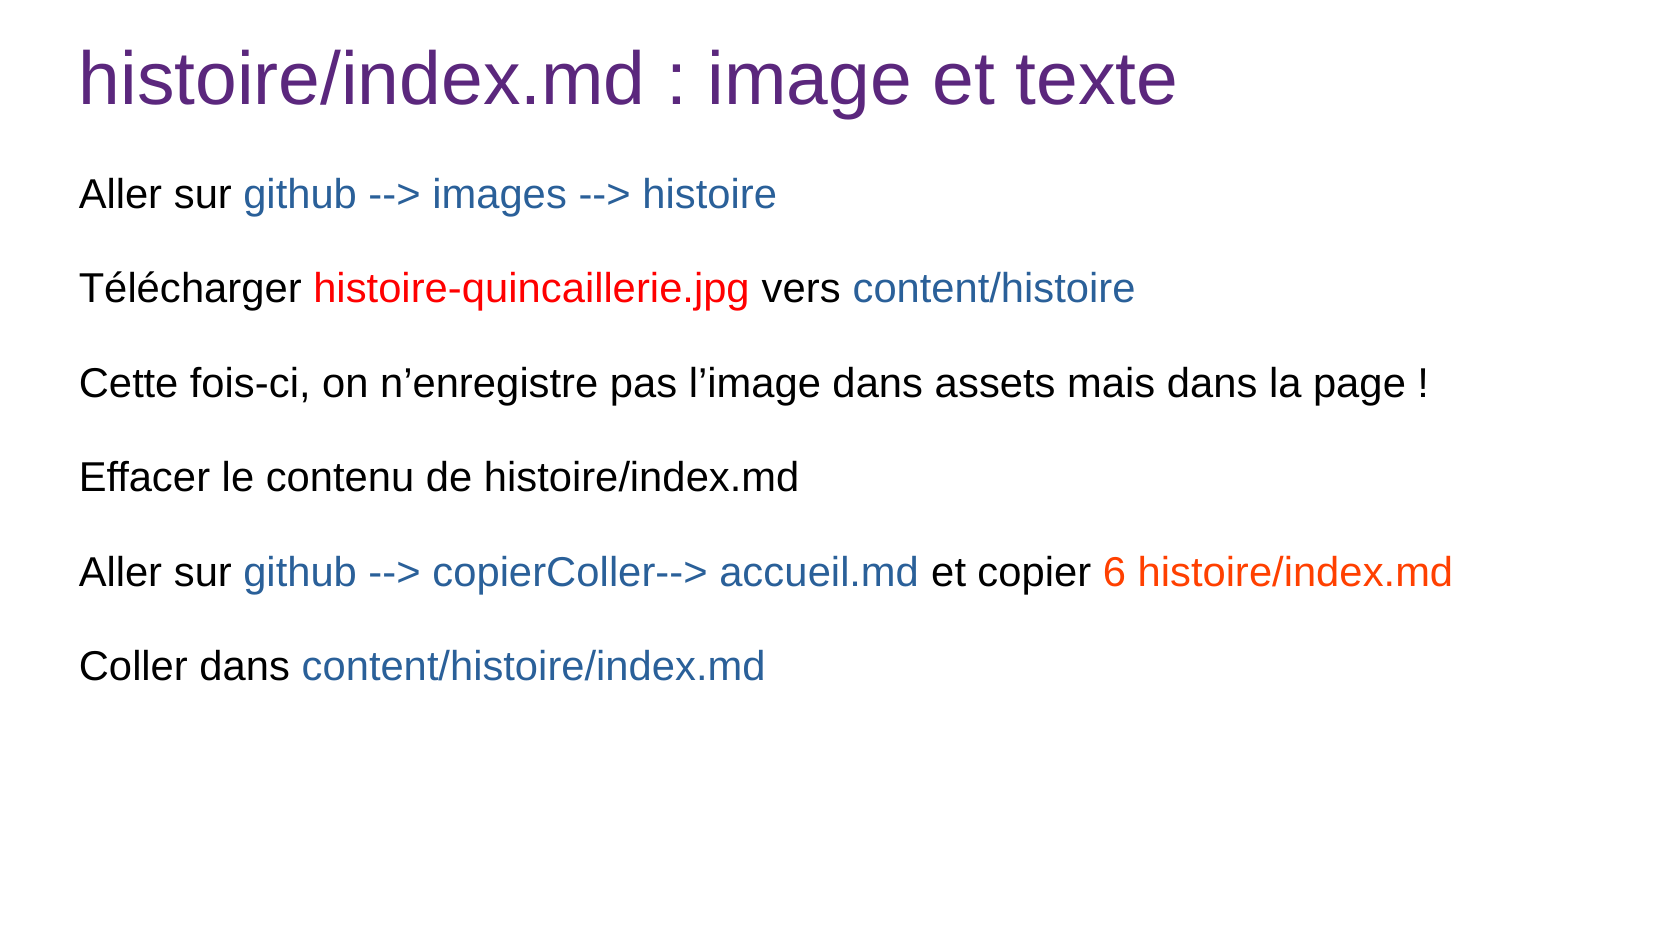

# histoire/index.md : image et texte
Aller sur github --> images --> histoire
Télécharger histoire-quincaillerie.jpg vers content/histoire
Cette fois-ci, on n’enregistre pas l’image dans assets mais dans la page !
Effacer le contenu de histoire/index.md
Aller sur github --> copierColler--> accueil.md et copier 6 histoire/index.md
Coller dans content/histoire/index.md